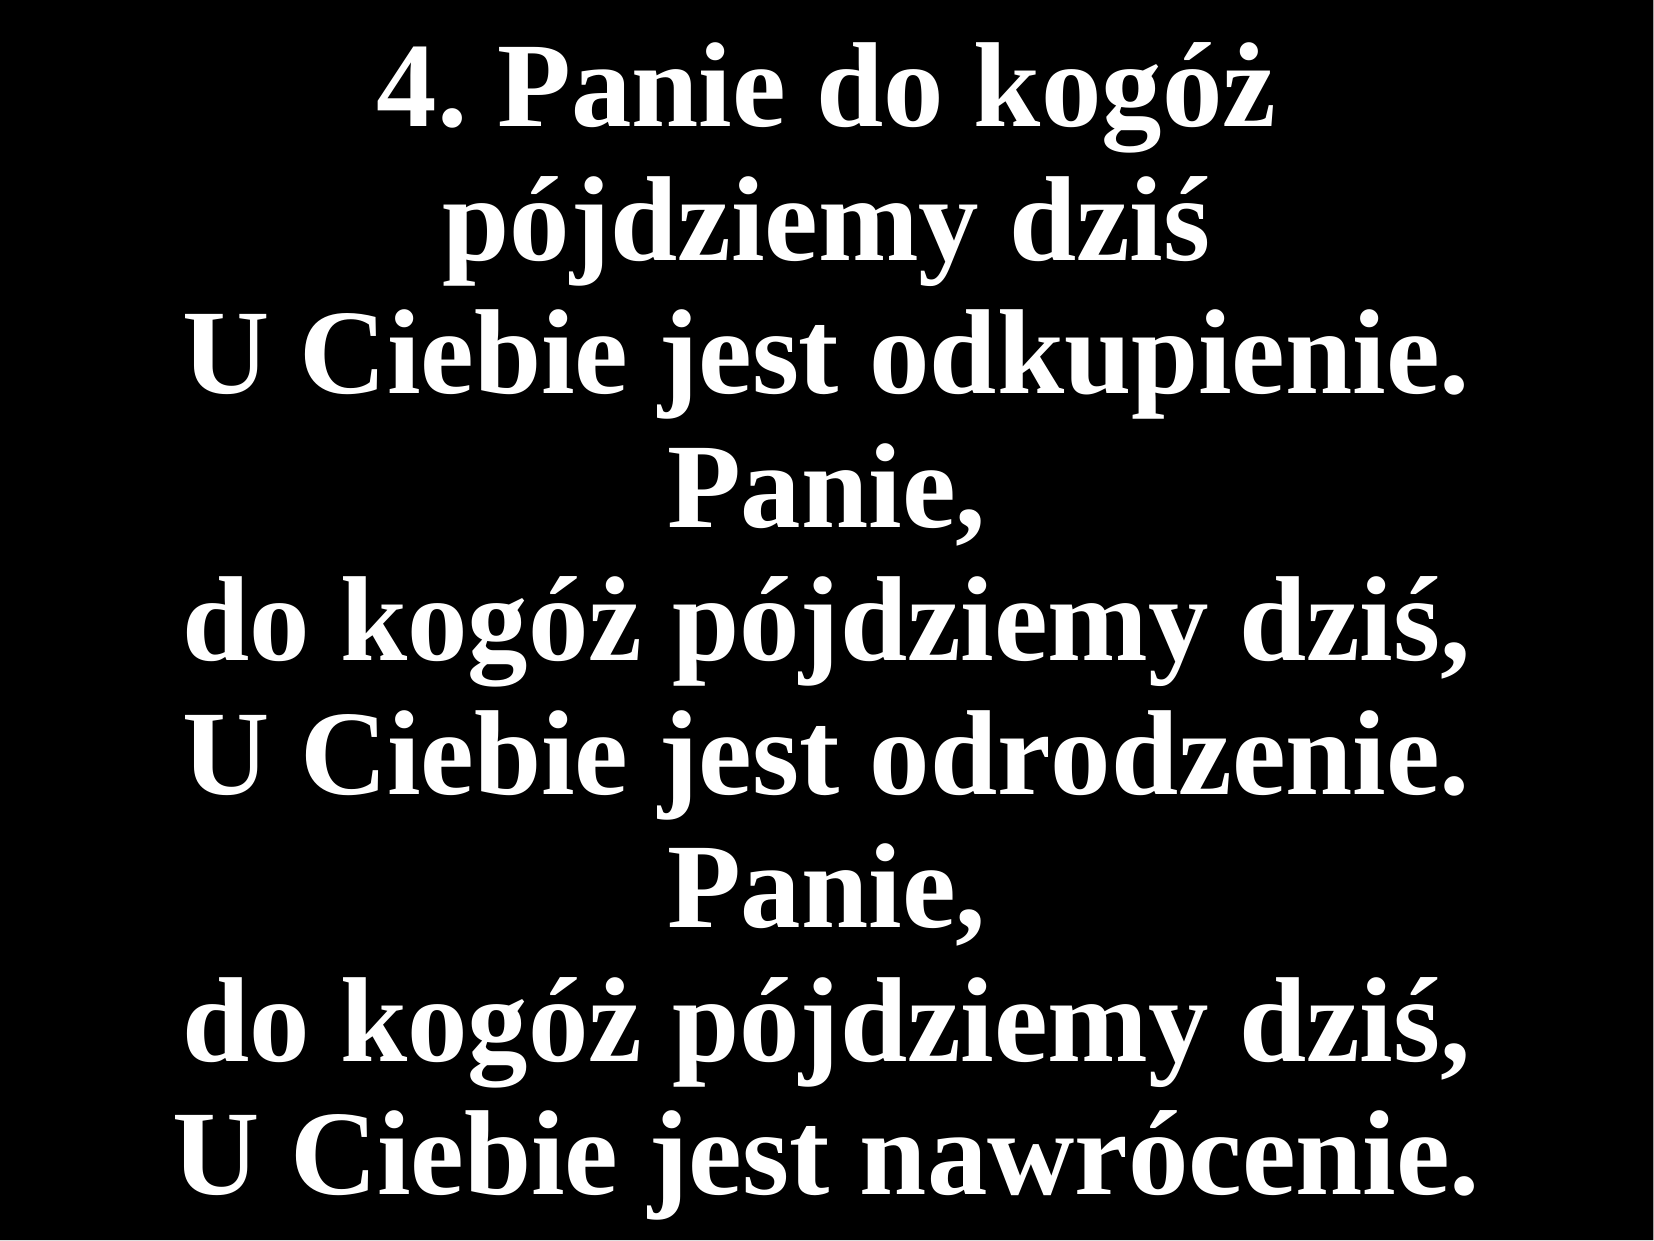

# 4. Panie do kogóż pójdziemy dziś U Ciebie jest odkupienie. Panie, do kogóż pójdziemy dziś, U Ciebie jest odrodzenie. Panie, do kogóż pójdziemy dziś, U Ciebie jest nawrócenie.